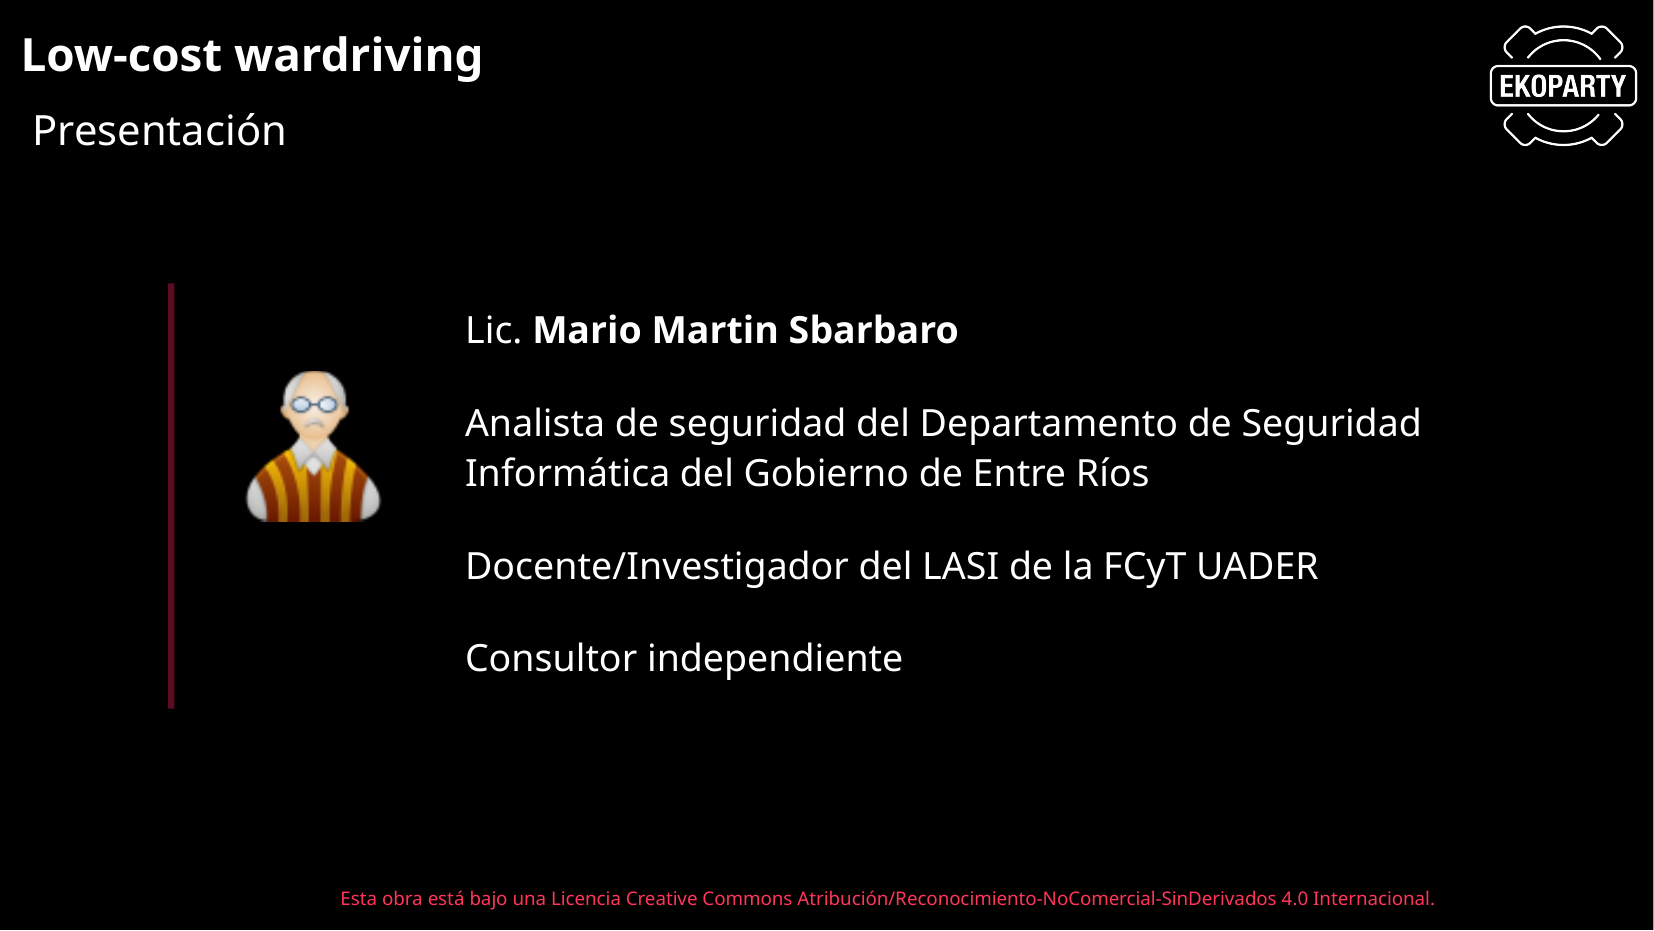

Low-cost wardriving
Presentación
Lic. Mario Martin Sbarbaro
Analista de seguridad del Departamento de Seguridad Informática del Gobierno de Entre Ríos
Docente/Investigador del LASI de la FCyT UADER
Consultor independiente
Esta obra está bajo una Licencia Creative Commons Atribución/Reconocimiento-NoComercial-SinDerivados 4.0 Internacional.